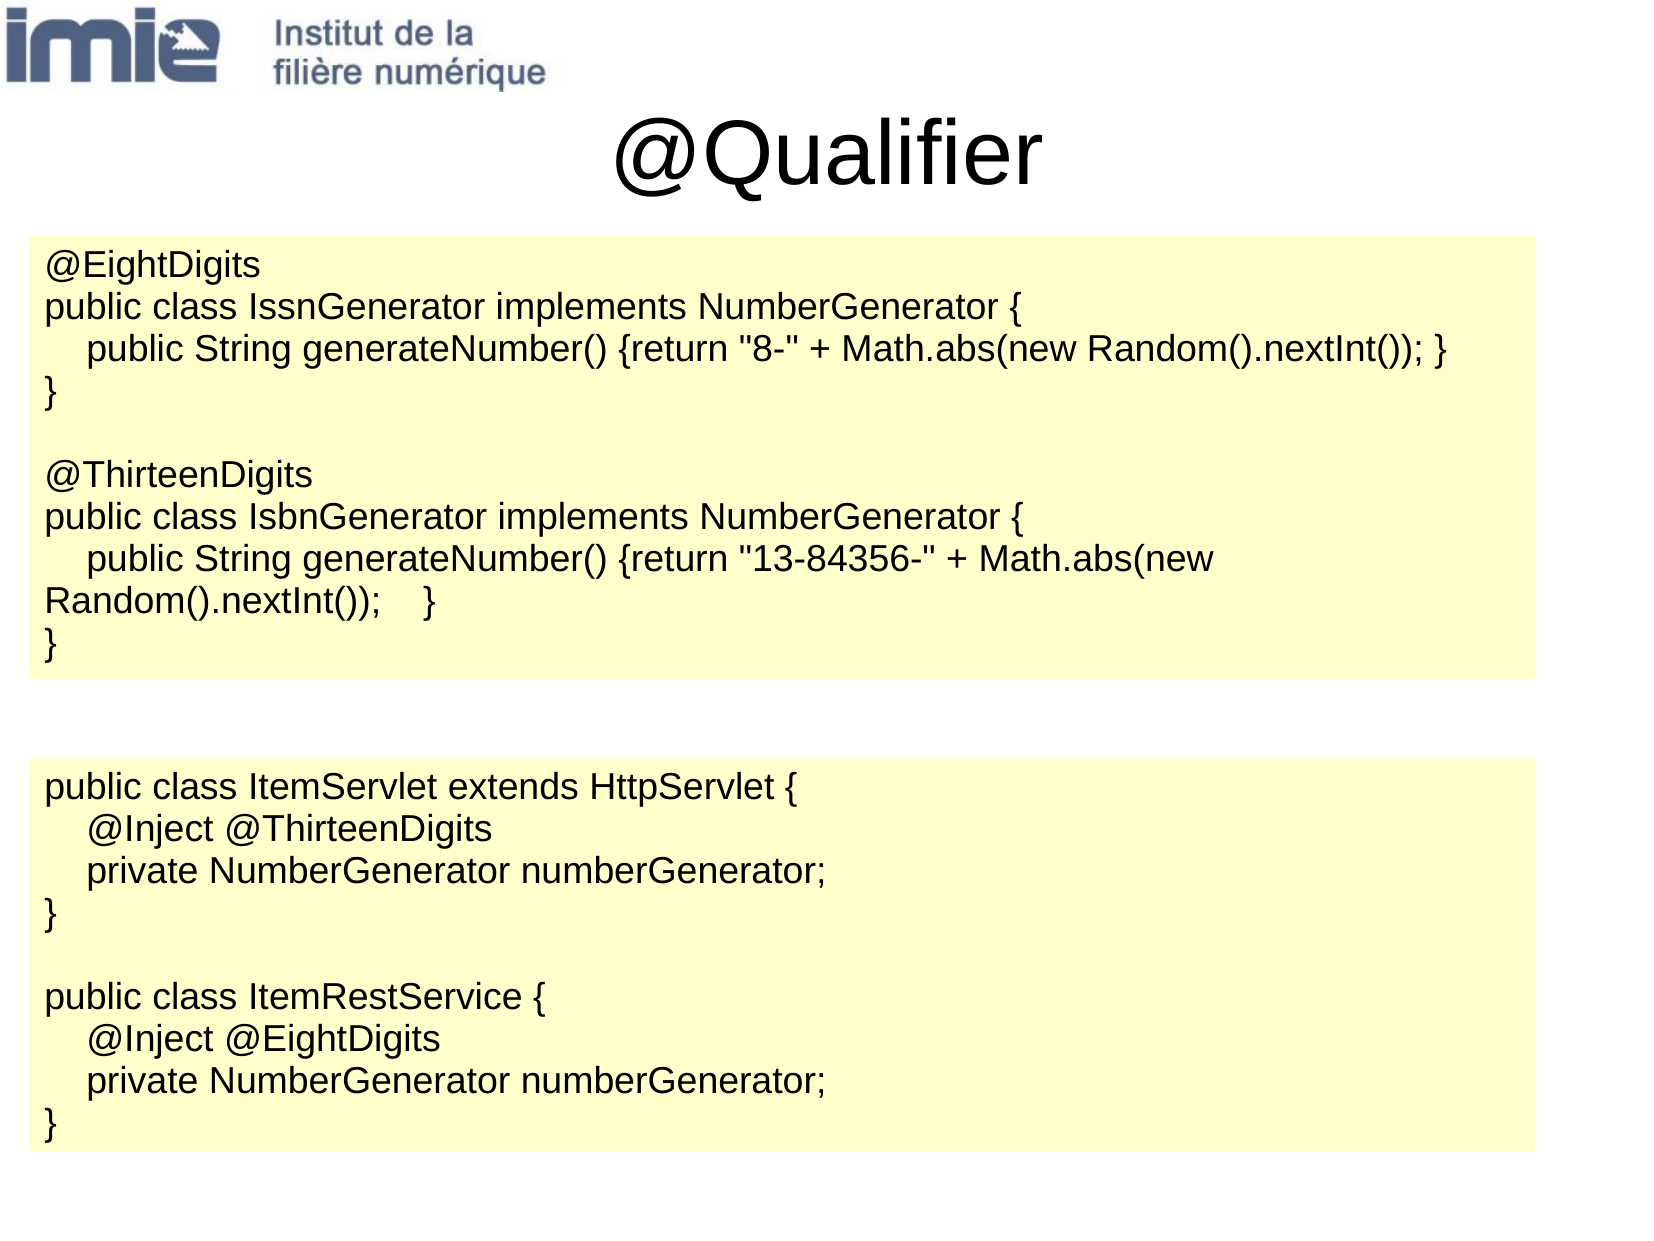

# @Qualifier
@EightDigits
public class IssnGenerator implements NumberGenerator {
 public String generateNumber() {return "8-" + Math.abs(new Random().nextInt()); }
}
@ThirteenDigits
public class IsbnGenerator implements NumberGenerator {
 public String generateNumber() {return "13-84356-" + Math.abs(new Random().nextInt()); }
}
public class ItemServlet extends HttpServlet {
 @Inject @ThirteenDigits
 private NumberGenerator numberGenerator;
}
public class ItemRestService {
 @Inject @EightDigits
 private NumberGenerator numberGenerator;
}